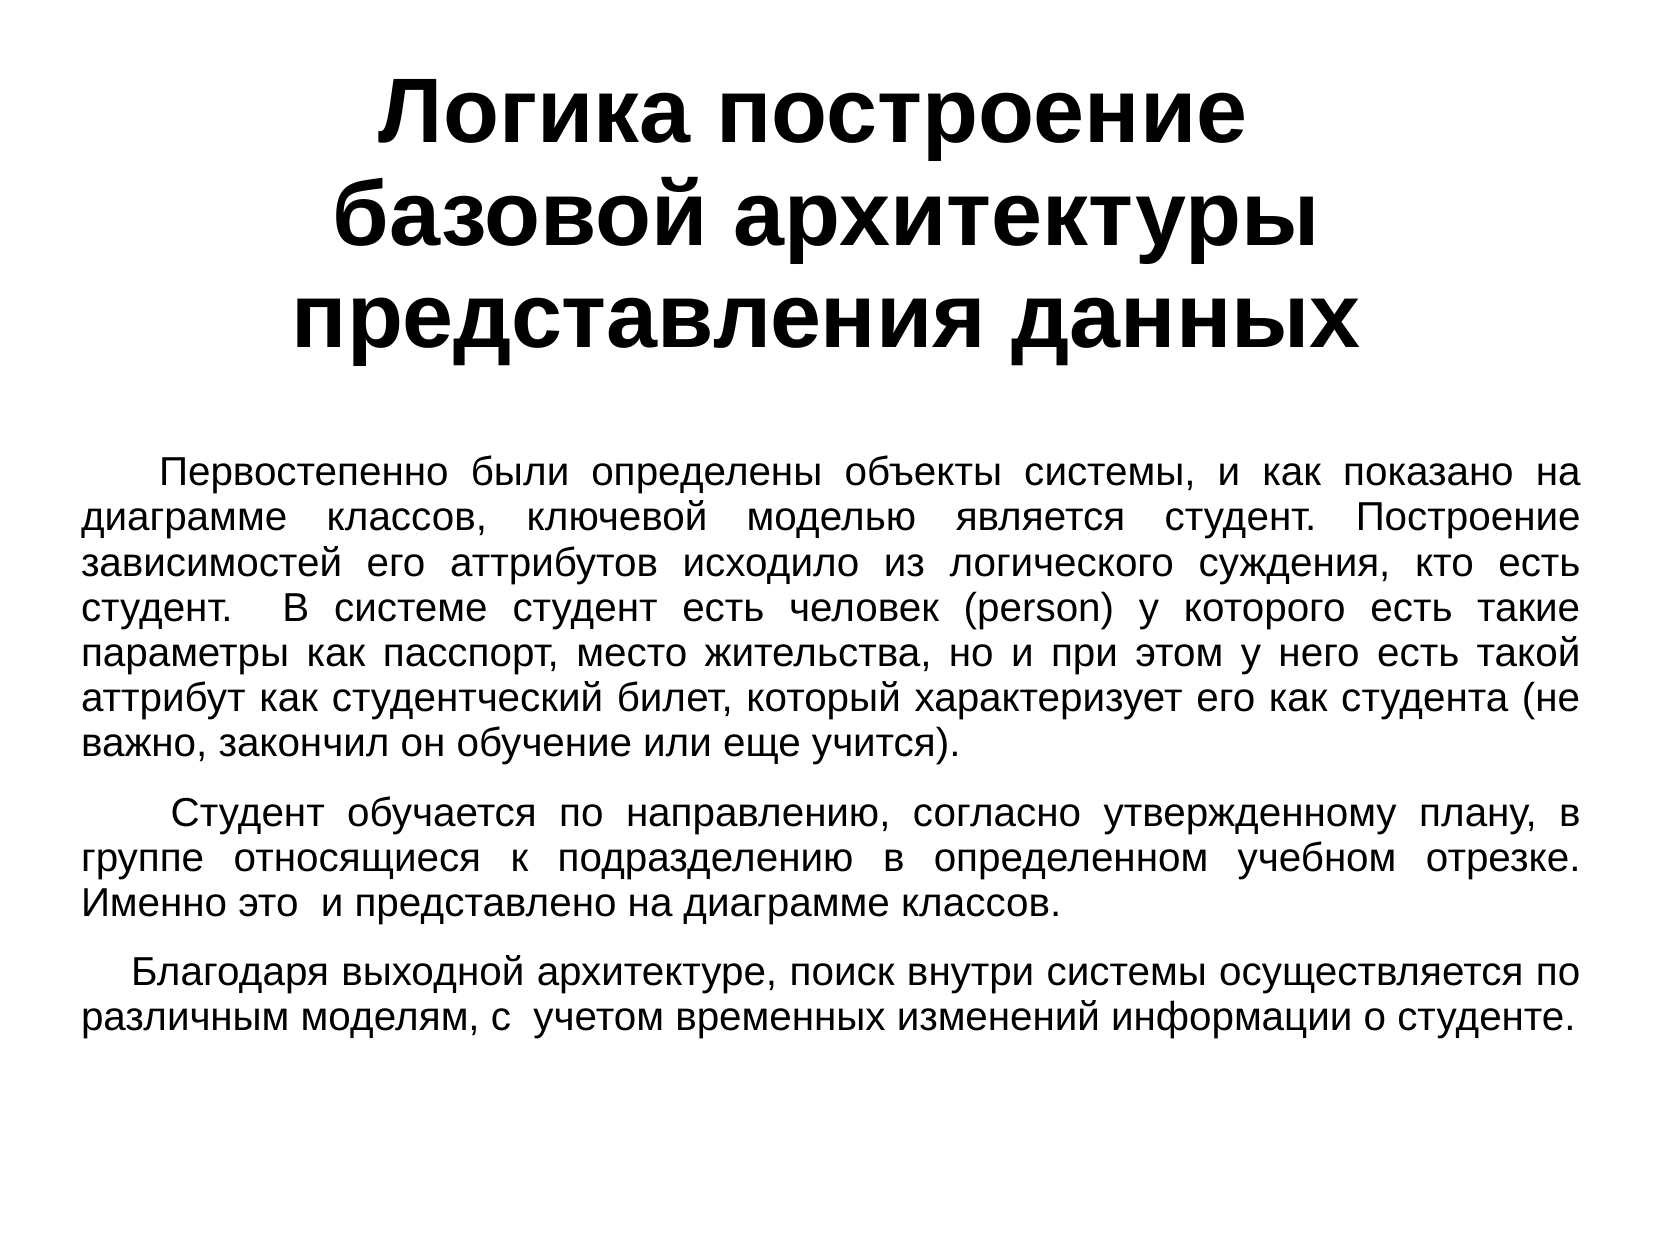

# Логика построение базовой архитектуры представления данных
 Первостепенно были определены объекты системы, и как показано на диаграмме классов, ключевой моделью является студент. Построение зависимостей его аттрибутов исходило из логического суждения, кто есть студент. В системе студент есть человек (person) у которого есть такие параметры как пасспорт, место жительства, но и при этом у него есть такой аттрибут как студентческий билет, который характеризует его как студента (не важно, закончил он обучение или еще учится).
 Студент обучается по направлению, согласно утвержденному плану, в группе относящиеся к подразделению в определенном учебном отрезке. Именно это и представлено на диаграмме классов.
 Благодаря выходной архитектуре, поиск внутри системы осуществляется по различным моделям, с учетом временных изменений информации о студенте.